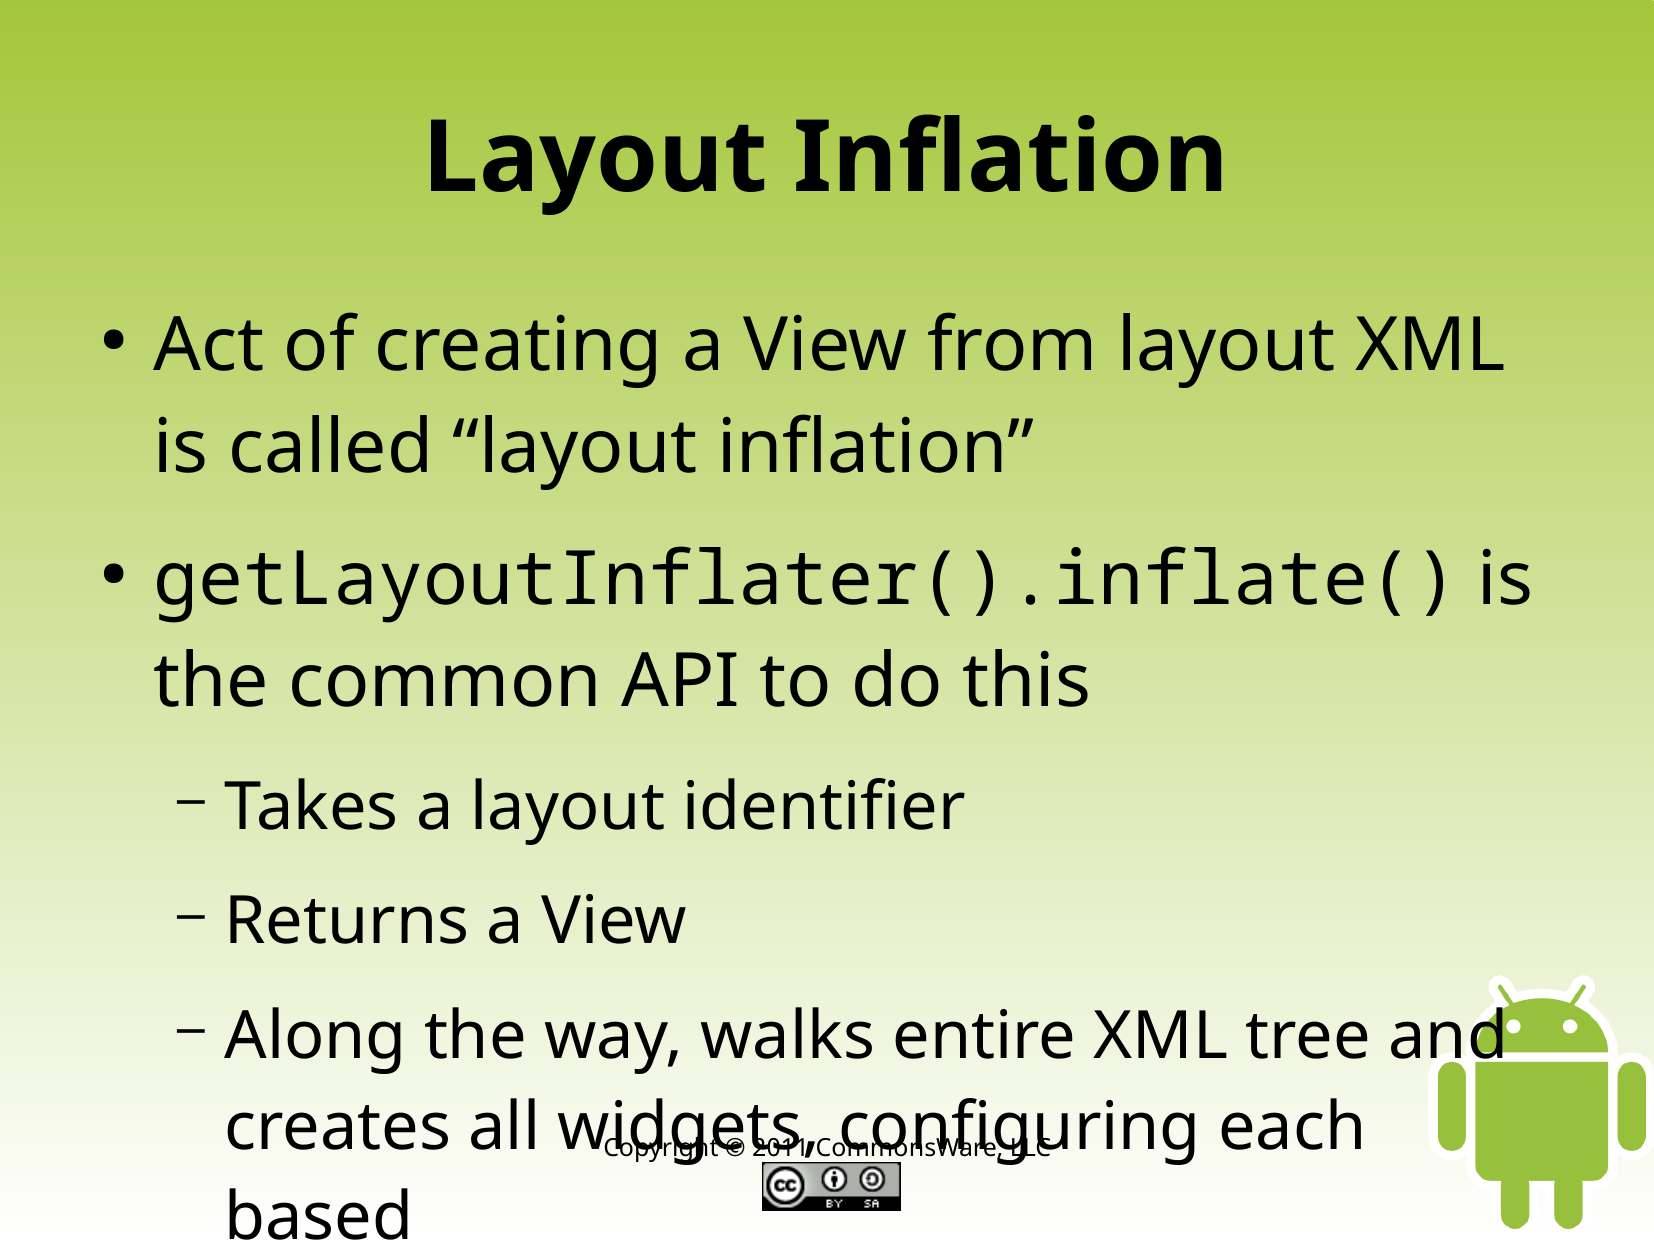

# Layout Inflation
Act of creating a View from layout XML is called “layout inflation”
getLayoutInflater().inflate() is the common API to do this
Takes a layout identifier
Returns a View
Along the way, walks entire XML tree and
creates all widgets, configuring each based
on attributes